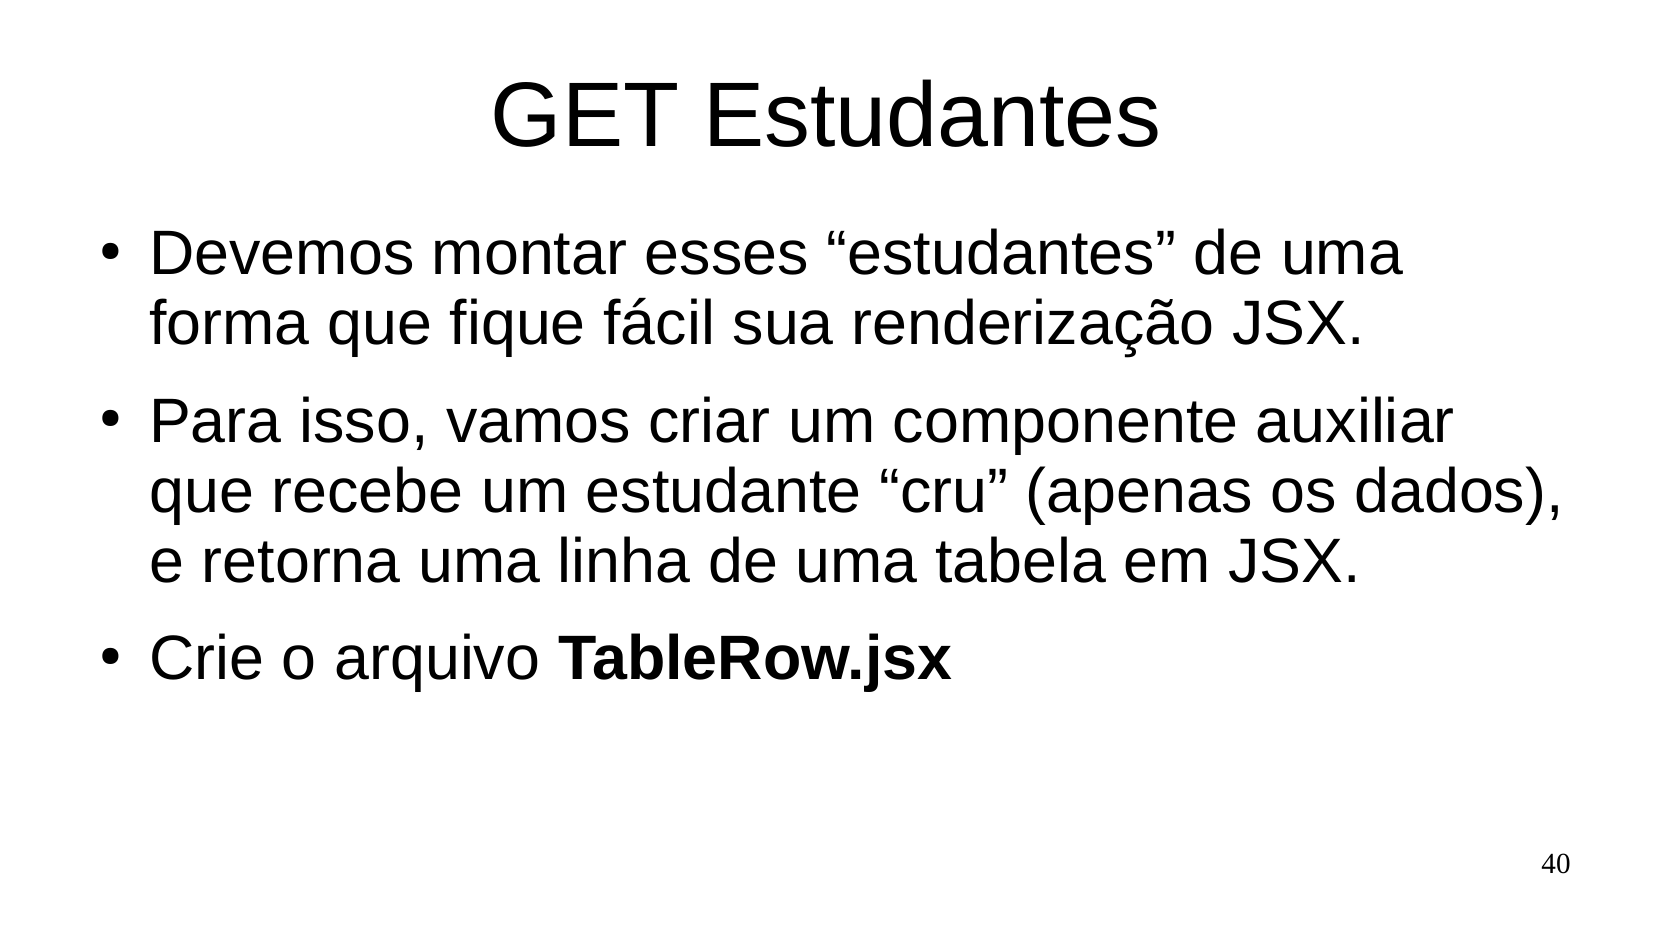

# GET Estudantes
Devemos montar esses “estudantes” de uma forma que fique fácil sua renderização JSX.
Para isso, vamos criar um componente auxiliar que recebe um estudante “cru” (apenas os dados), e retorna uma linha de uma tabela em JSX.
Crie o arquivo TableRow.jsx
40